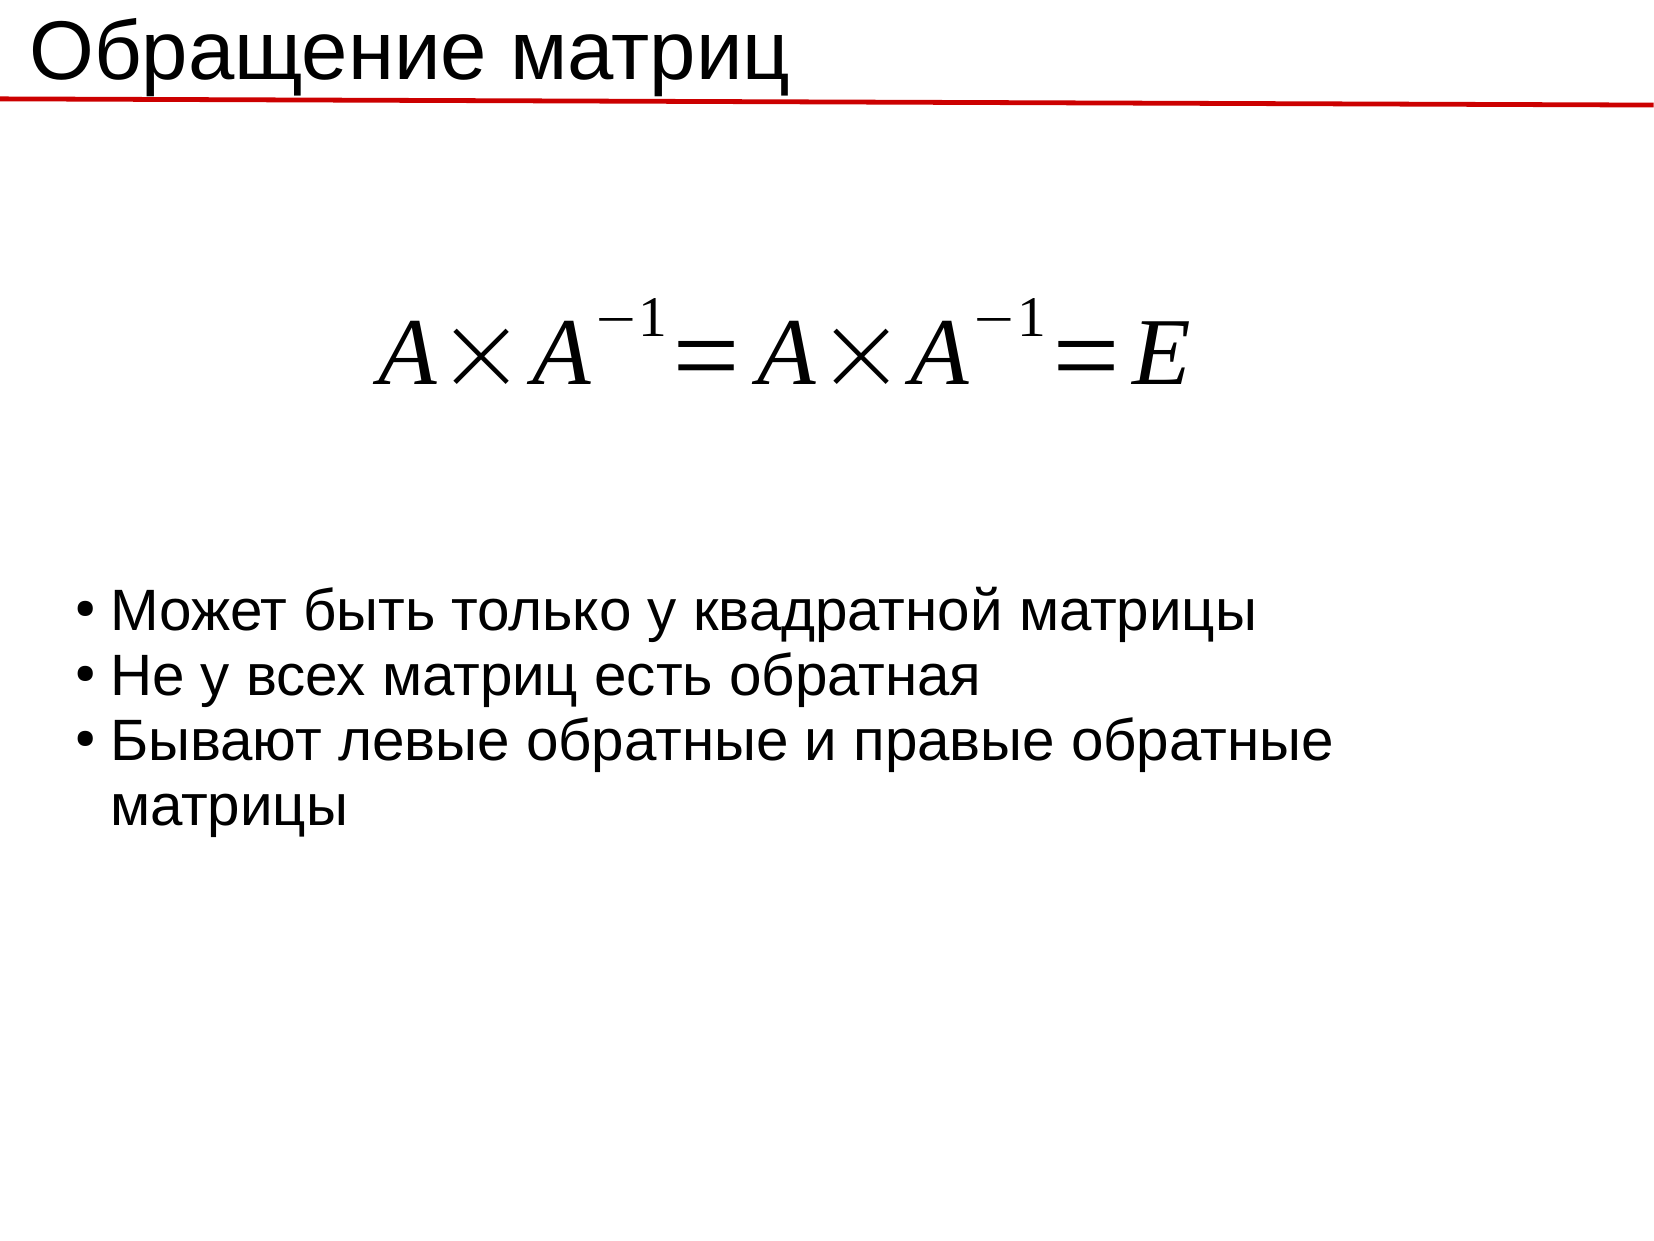

# Обращение матриц
Может быть только у квадратной матрицы
Не у всех матриц есть обратная
Бывают левые обратные и правые обратные матрицы